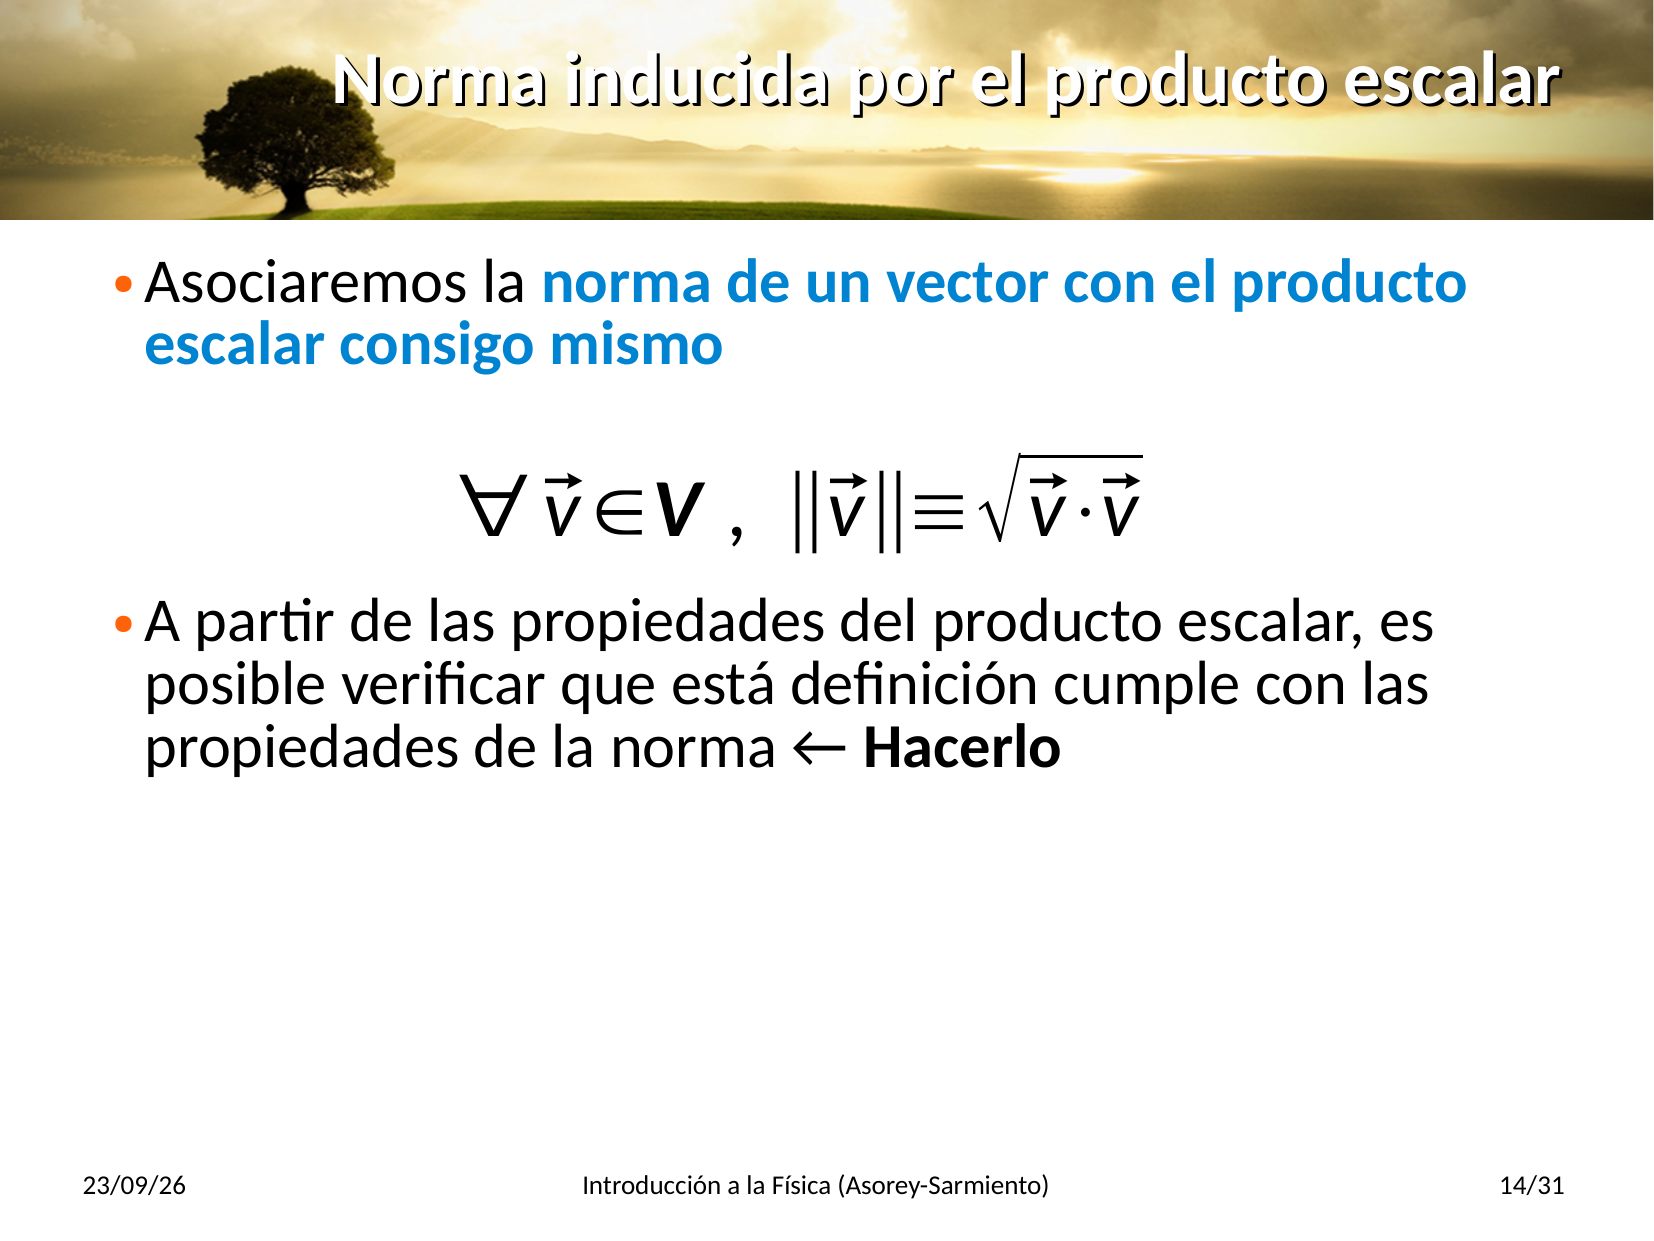

# Norma inducida por el producto escalar
Asociaremos la norma de un vector con el producto escalar consigo mismo
A partir de las propiedades del producto escalar, es posible verificar que está definición cumple con las propiedades de la norma ← Hacerlo
Introducción a la Física (Asorey-Sarmiento)
14